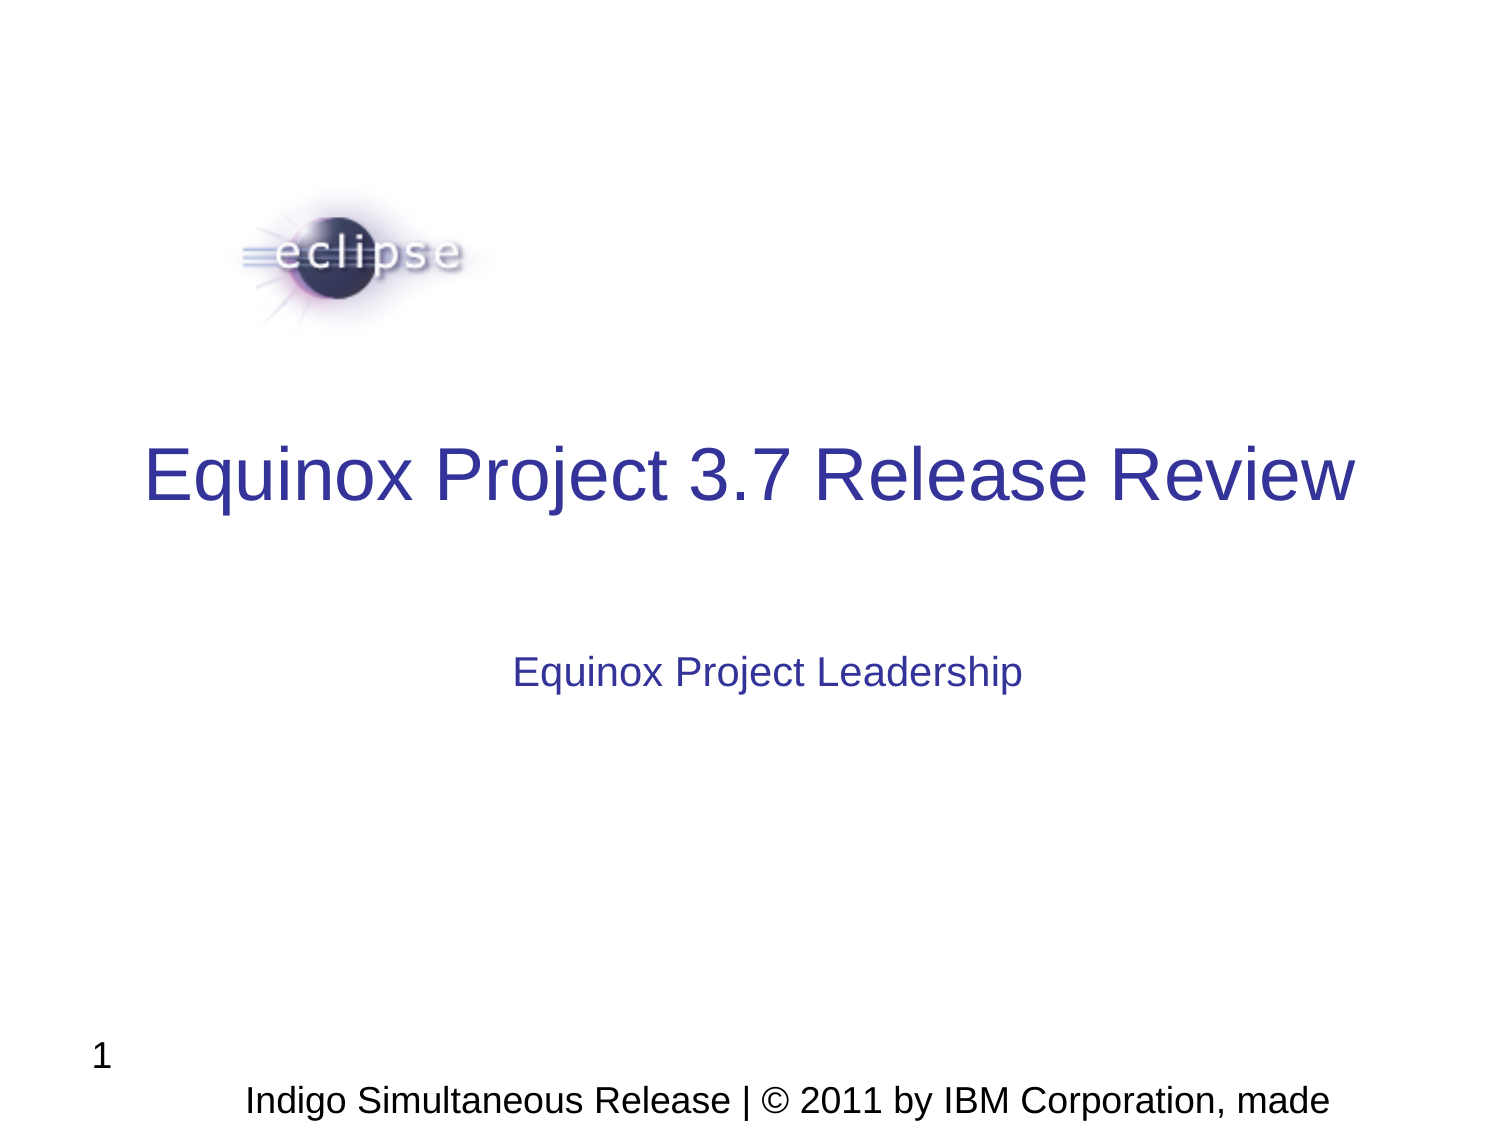

# Equinox Project 3.7 Release Review
Equinox Project Leadership
1